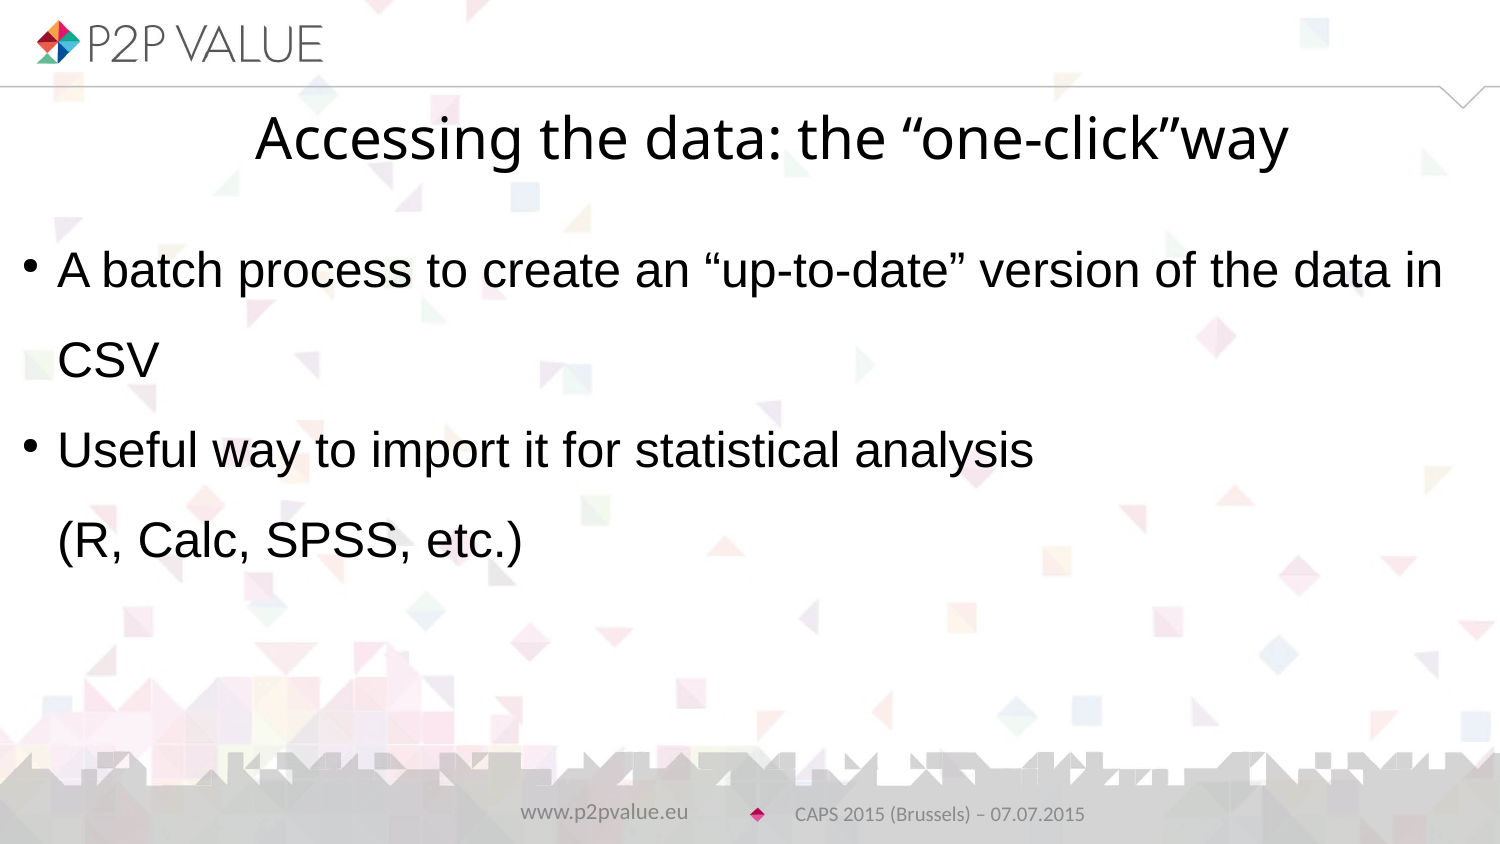

# Accessing the data: the “one-click”way
A batch process to create an “up-to-date” version of the data in CSV
Useful way to import it for statistical analysis
(R, Calc, SPSS, etc.)
www.p2pvalue.eu
CAPS 2015 (Brussels) – 07.07.2015